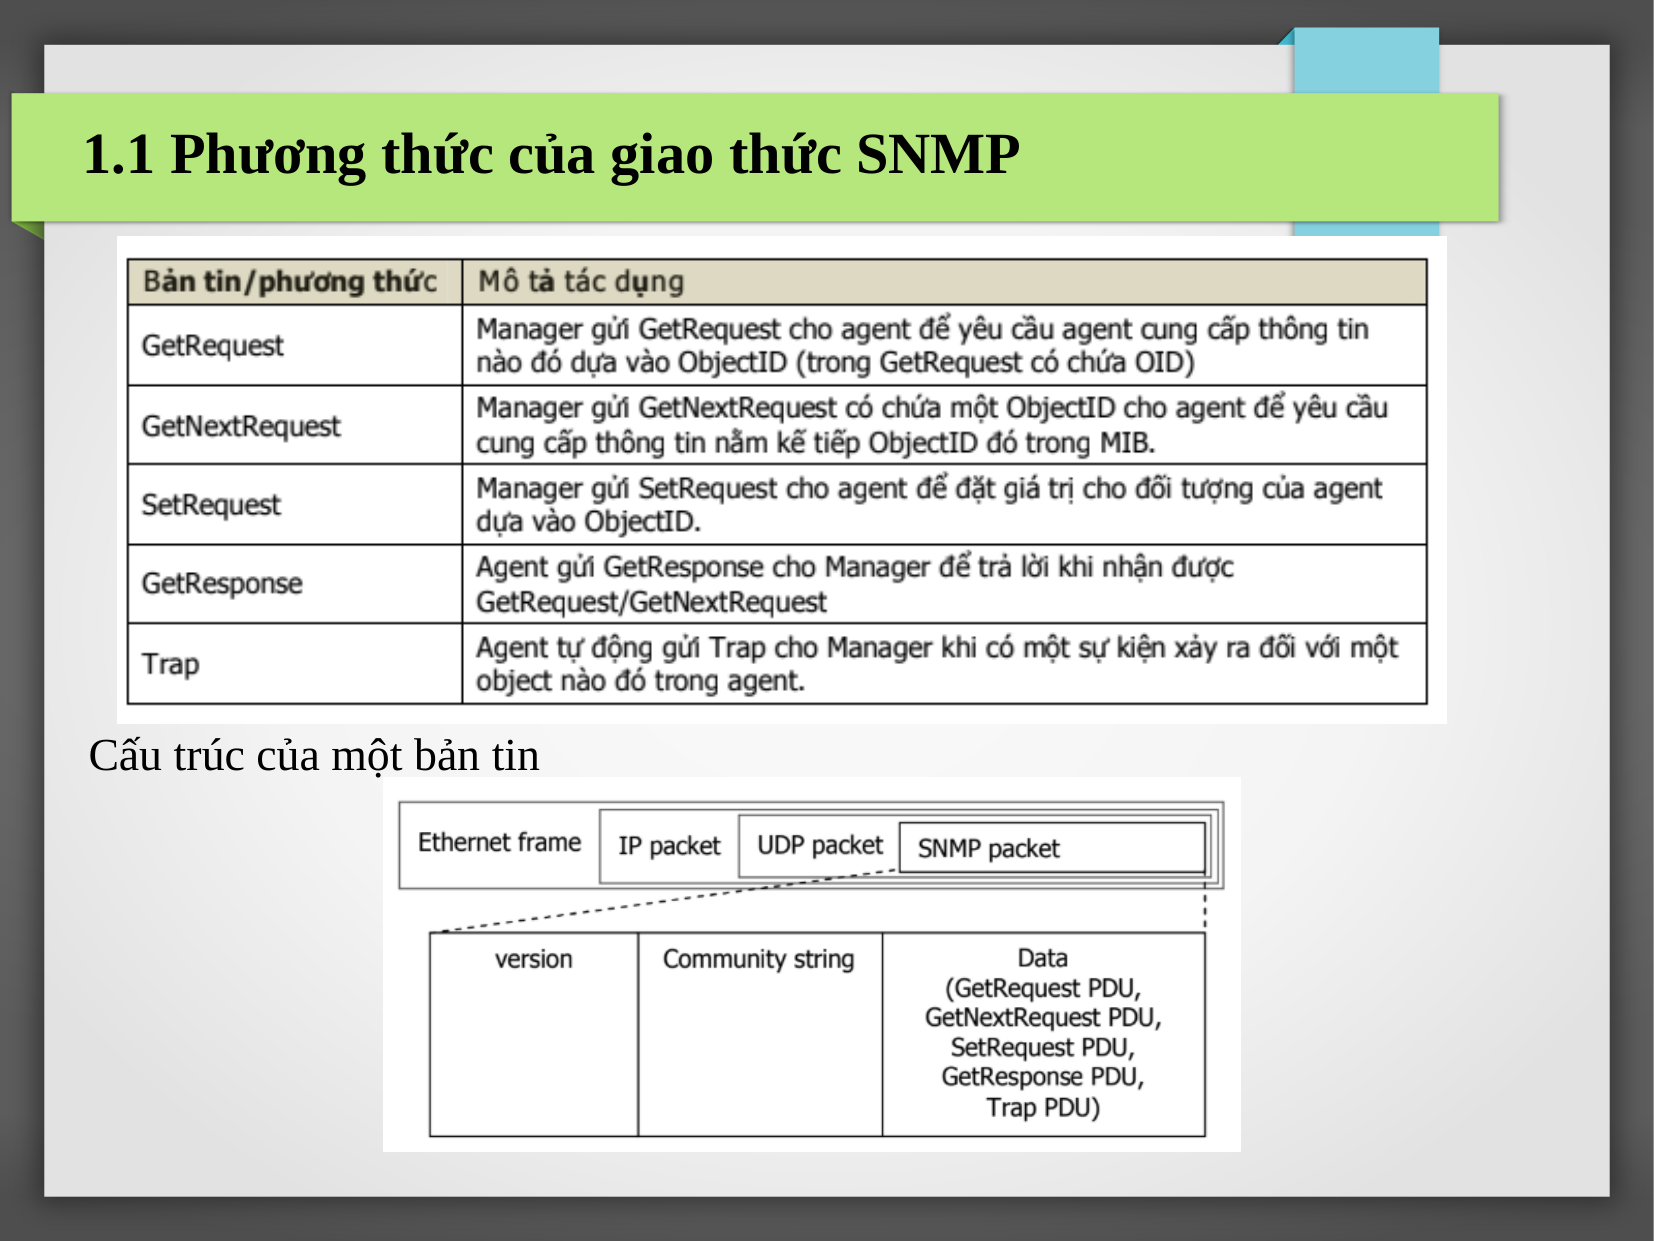

# 1.1 Phương thức của giao thức SNMP
Cấu trúc của một bản tin